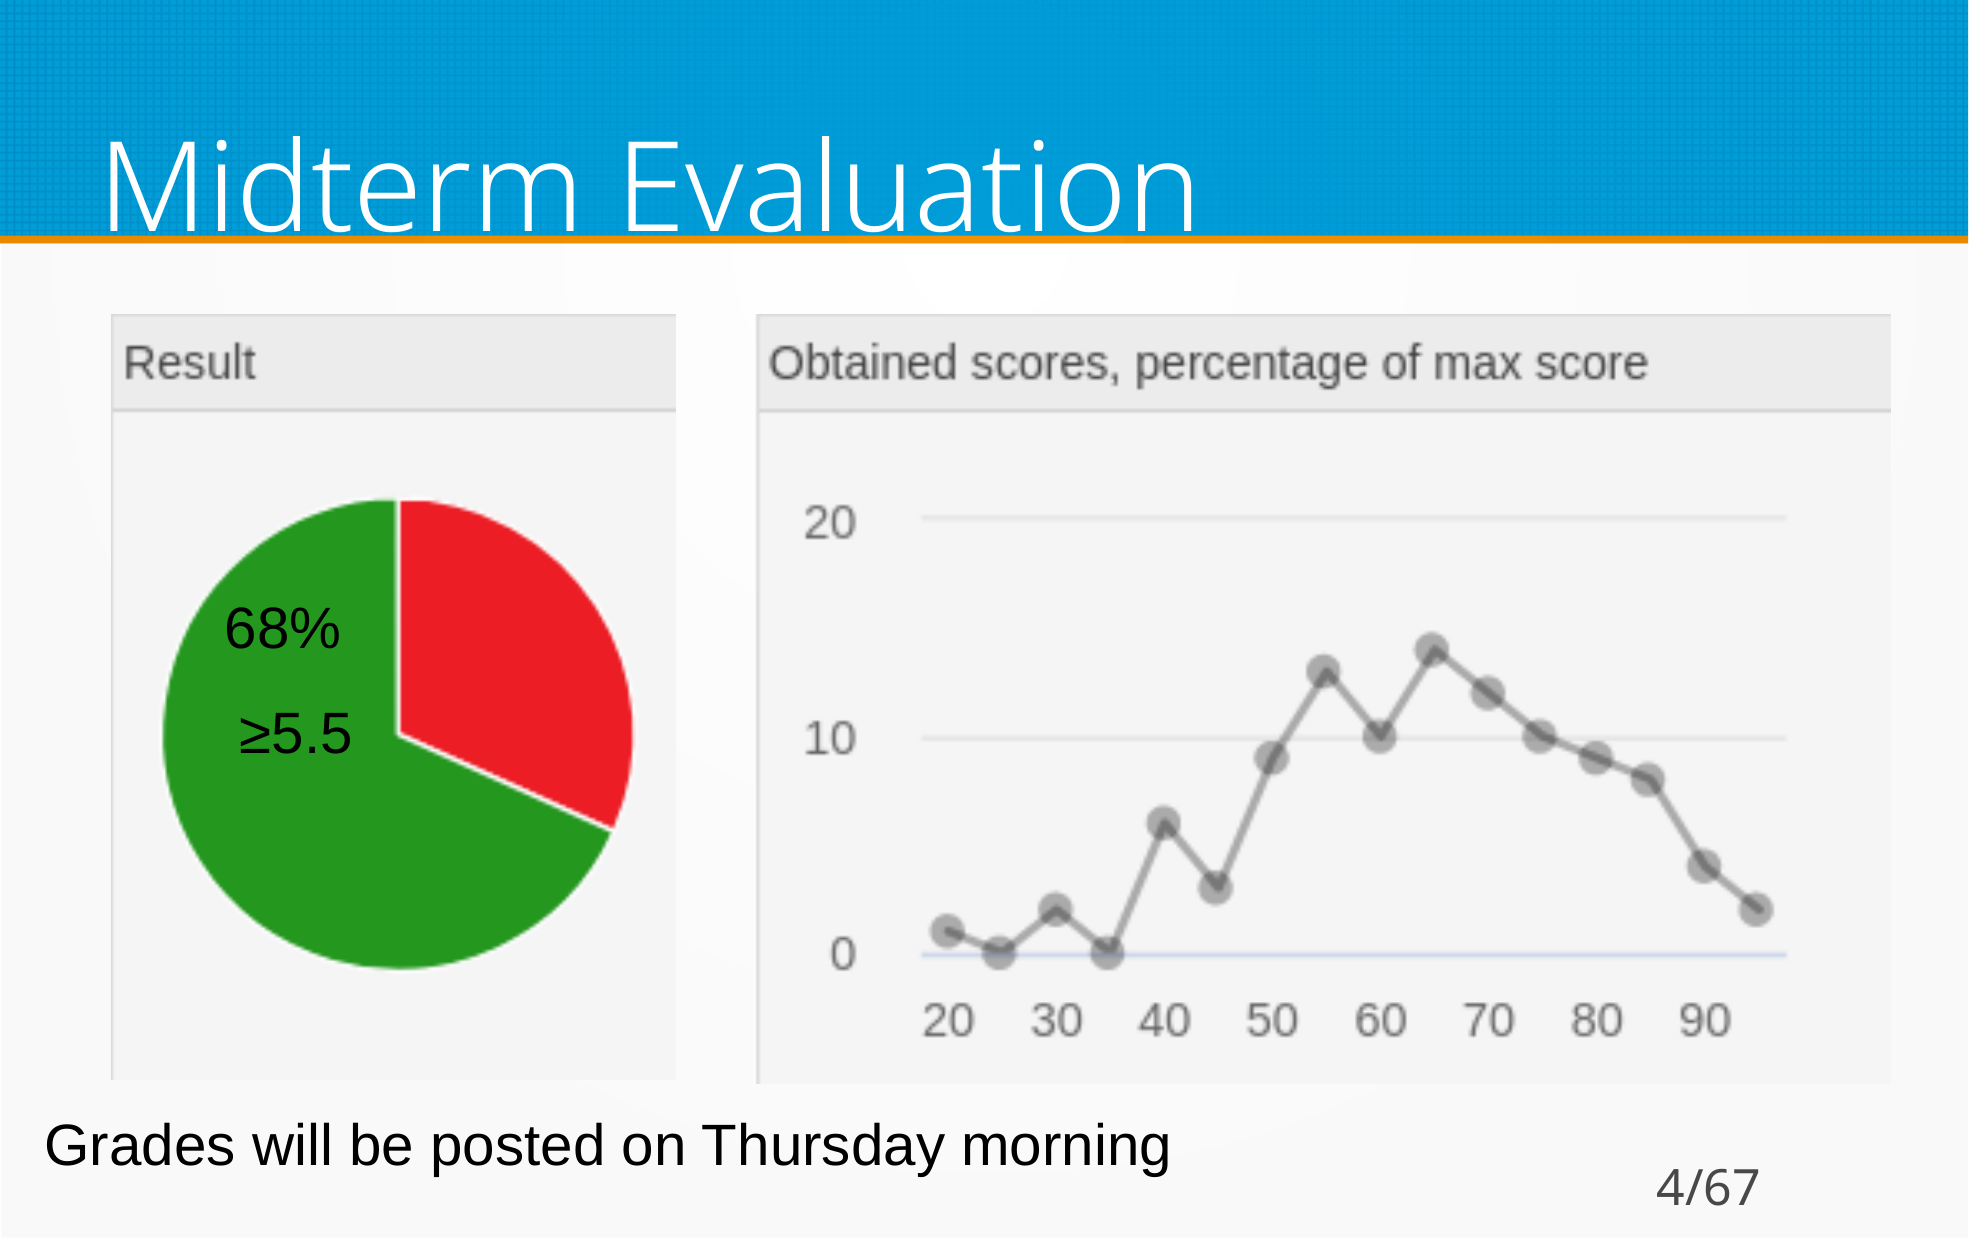

# Midterm Evaluation
68%
≥5.5
Grades will be posted on Thursday morning
4